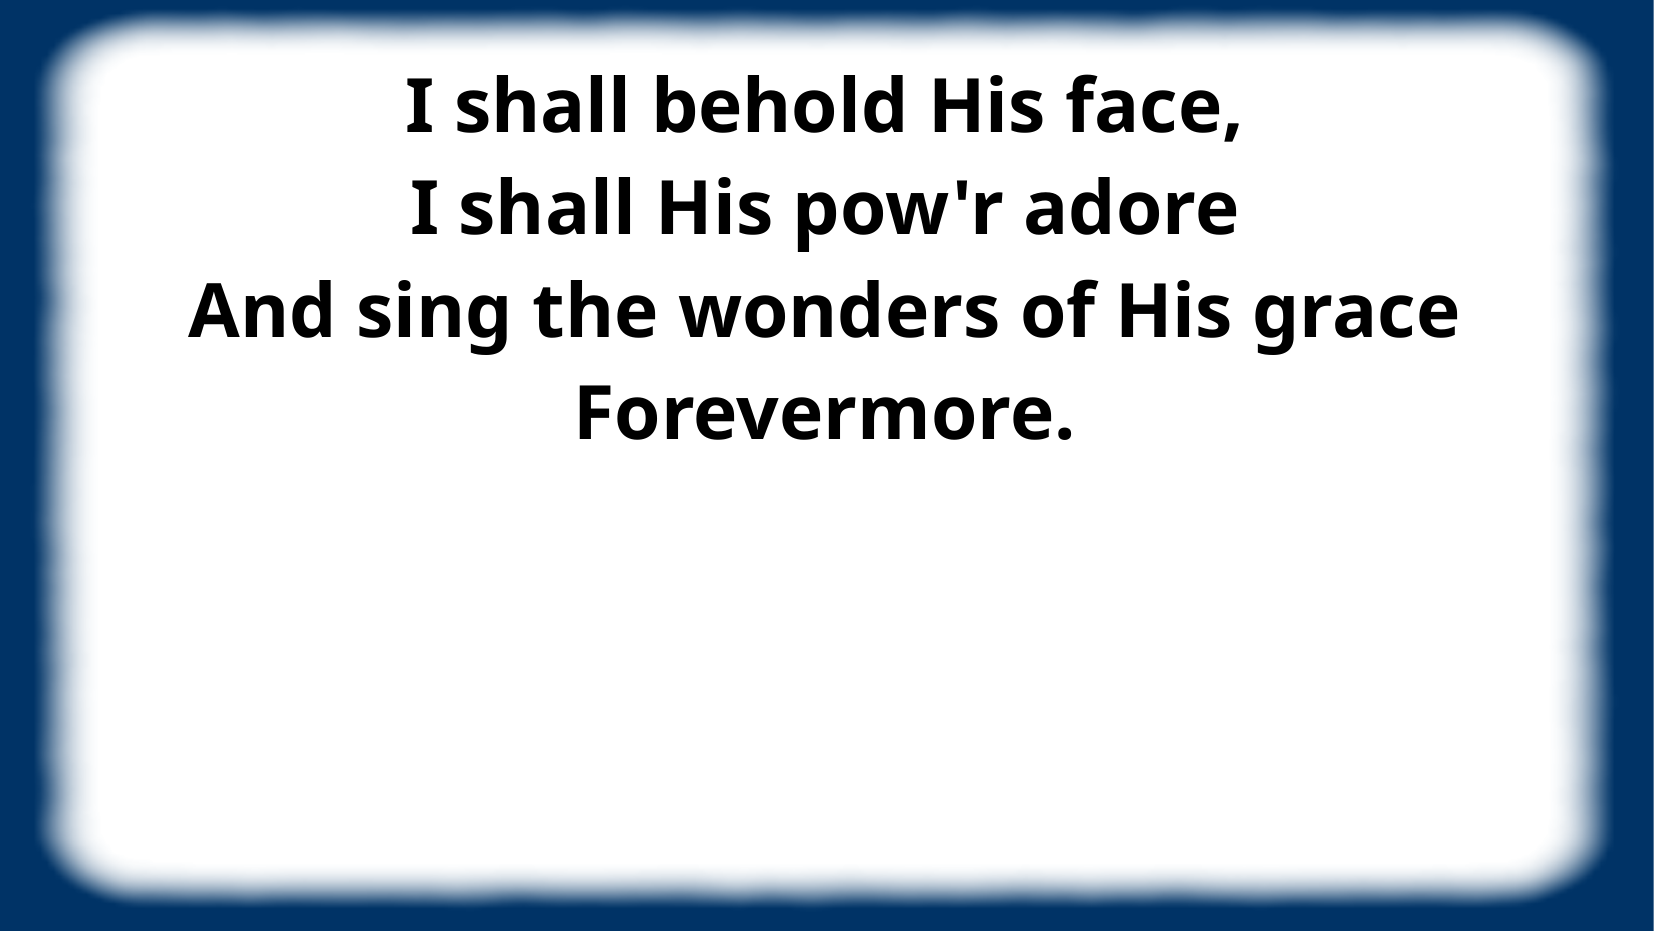

I shall behold His face,
I shall His pow'r adore
And sing the wonders of His grace
Forevermore.